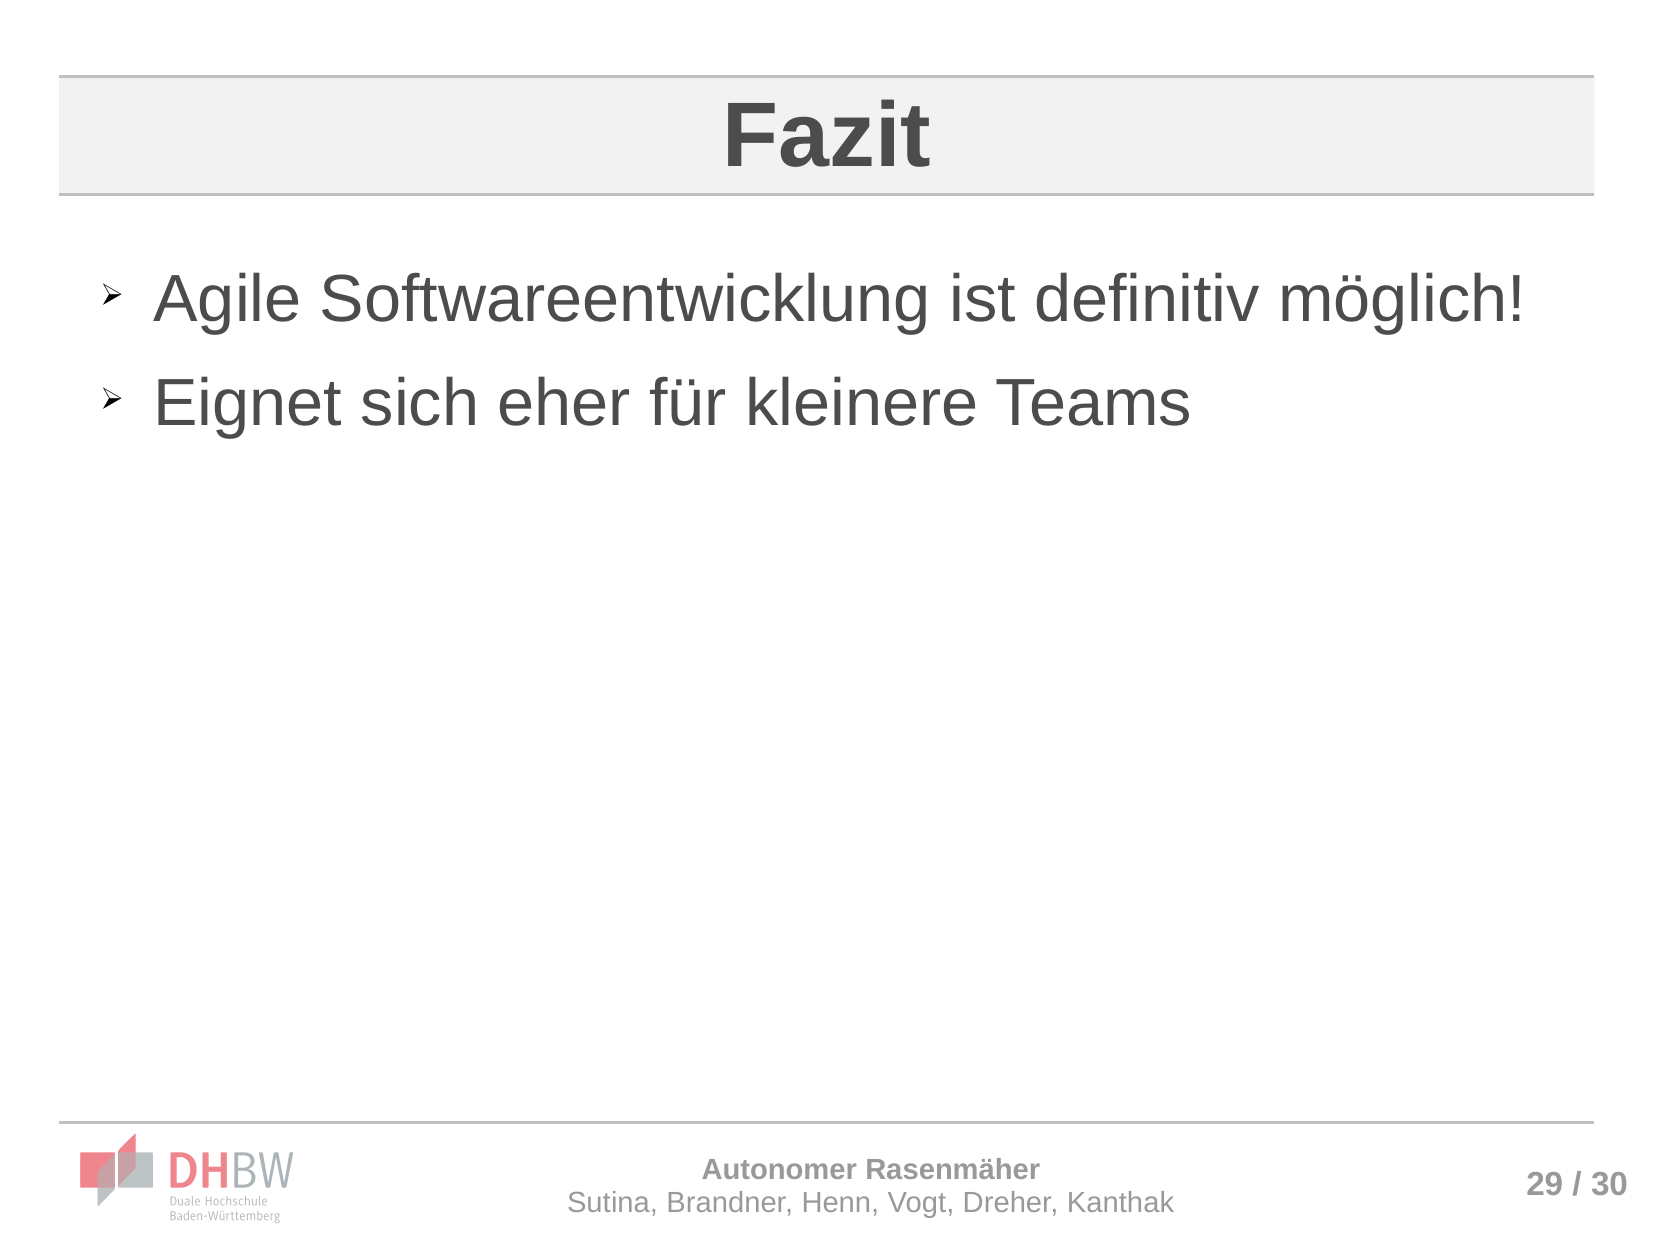

# Fazit
Agile Softwareentwicklung ist definitiv möglich!
Eignet sich eher für kleinere Teams